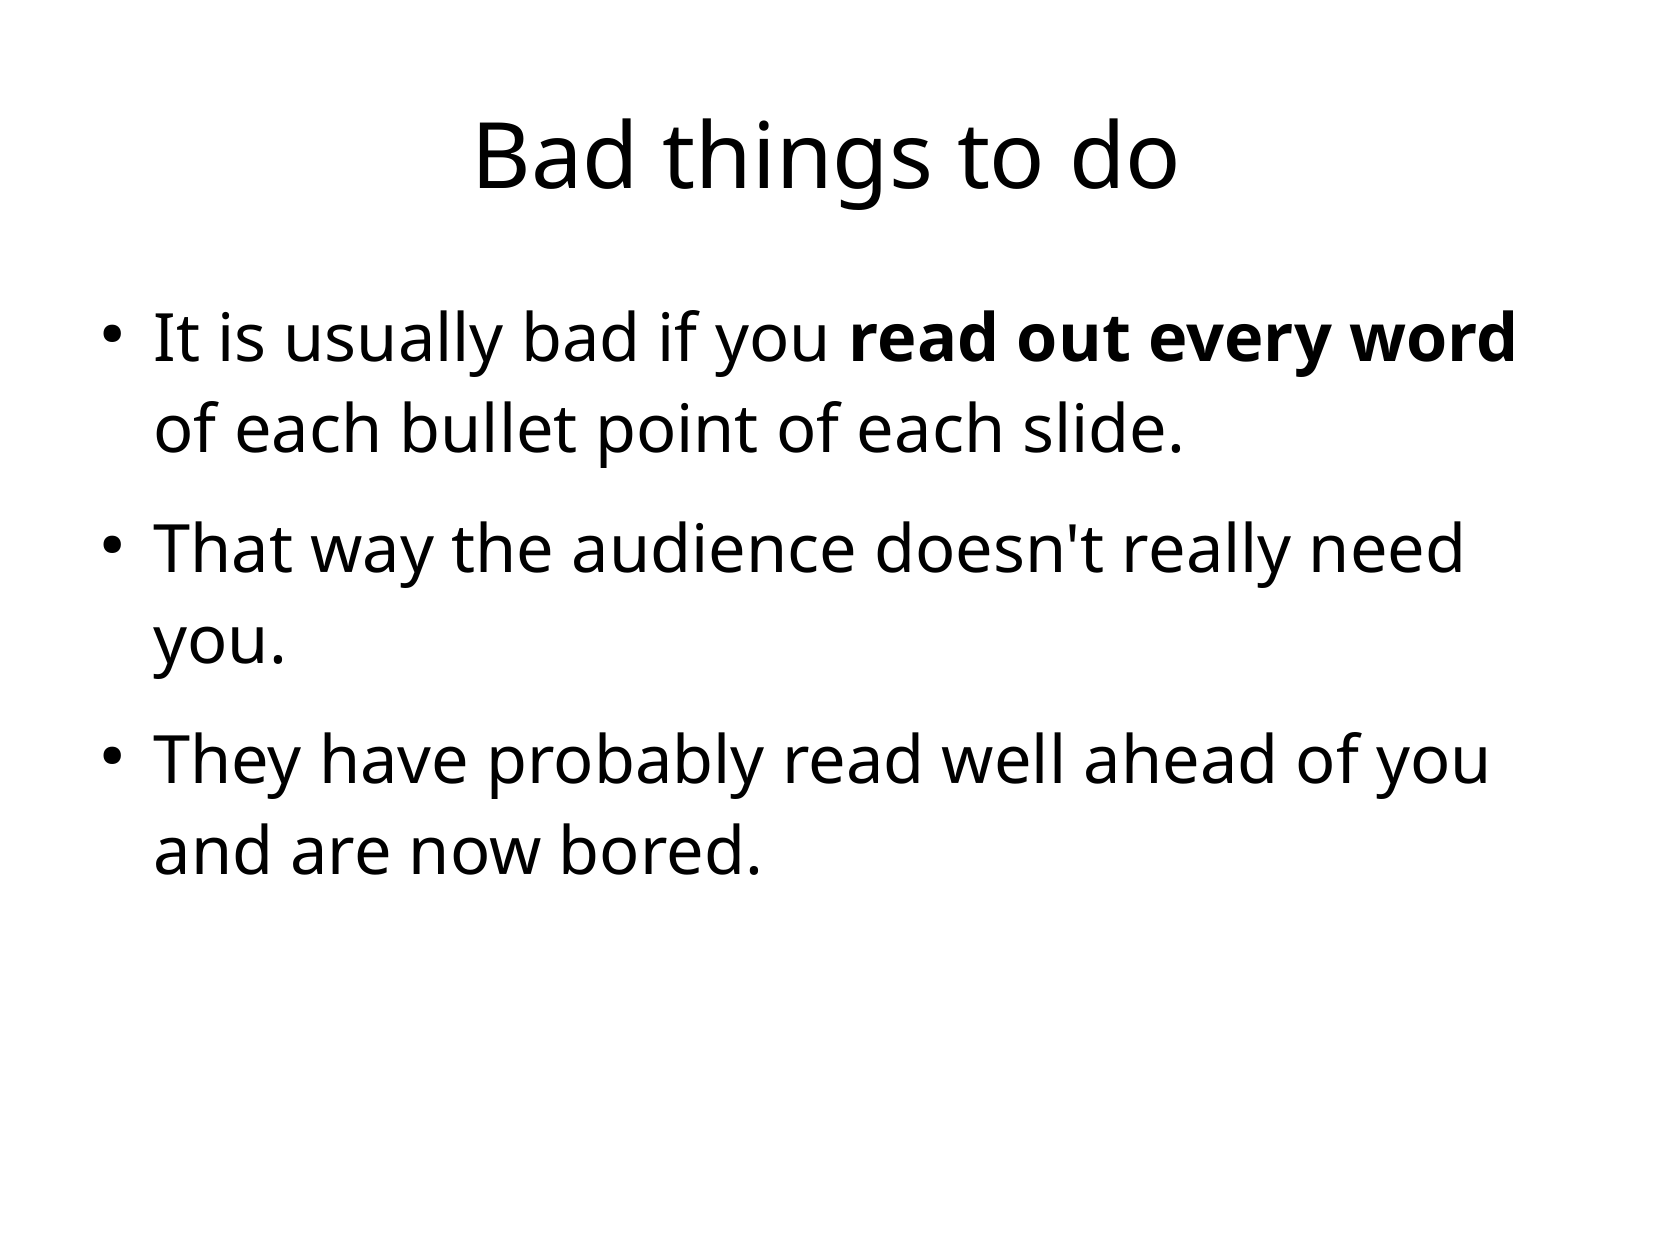

# Bad things to do
It is usually bad if you read out every word of each bullet point of each slide.
That way the audience doesn't really need you.
They have probably read well ahead of you and are now bored.